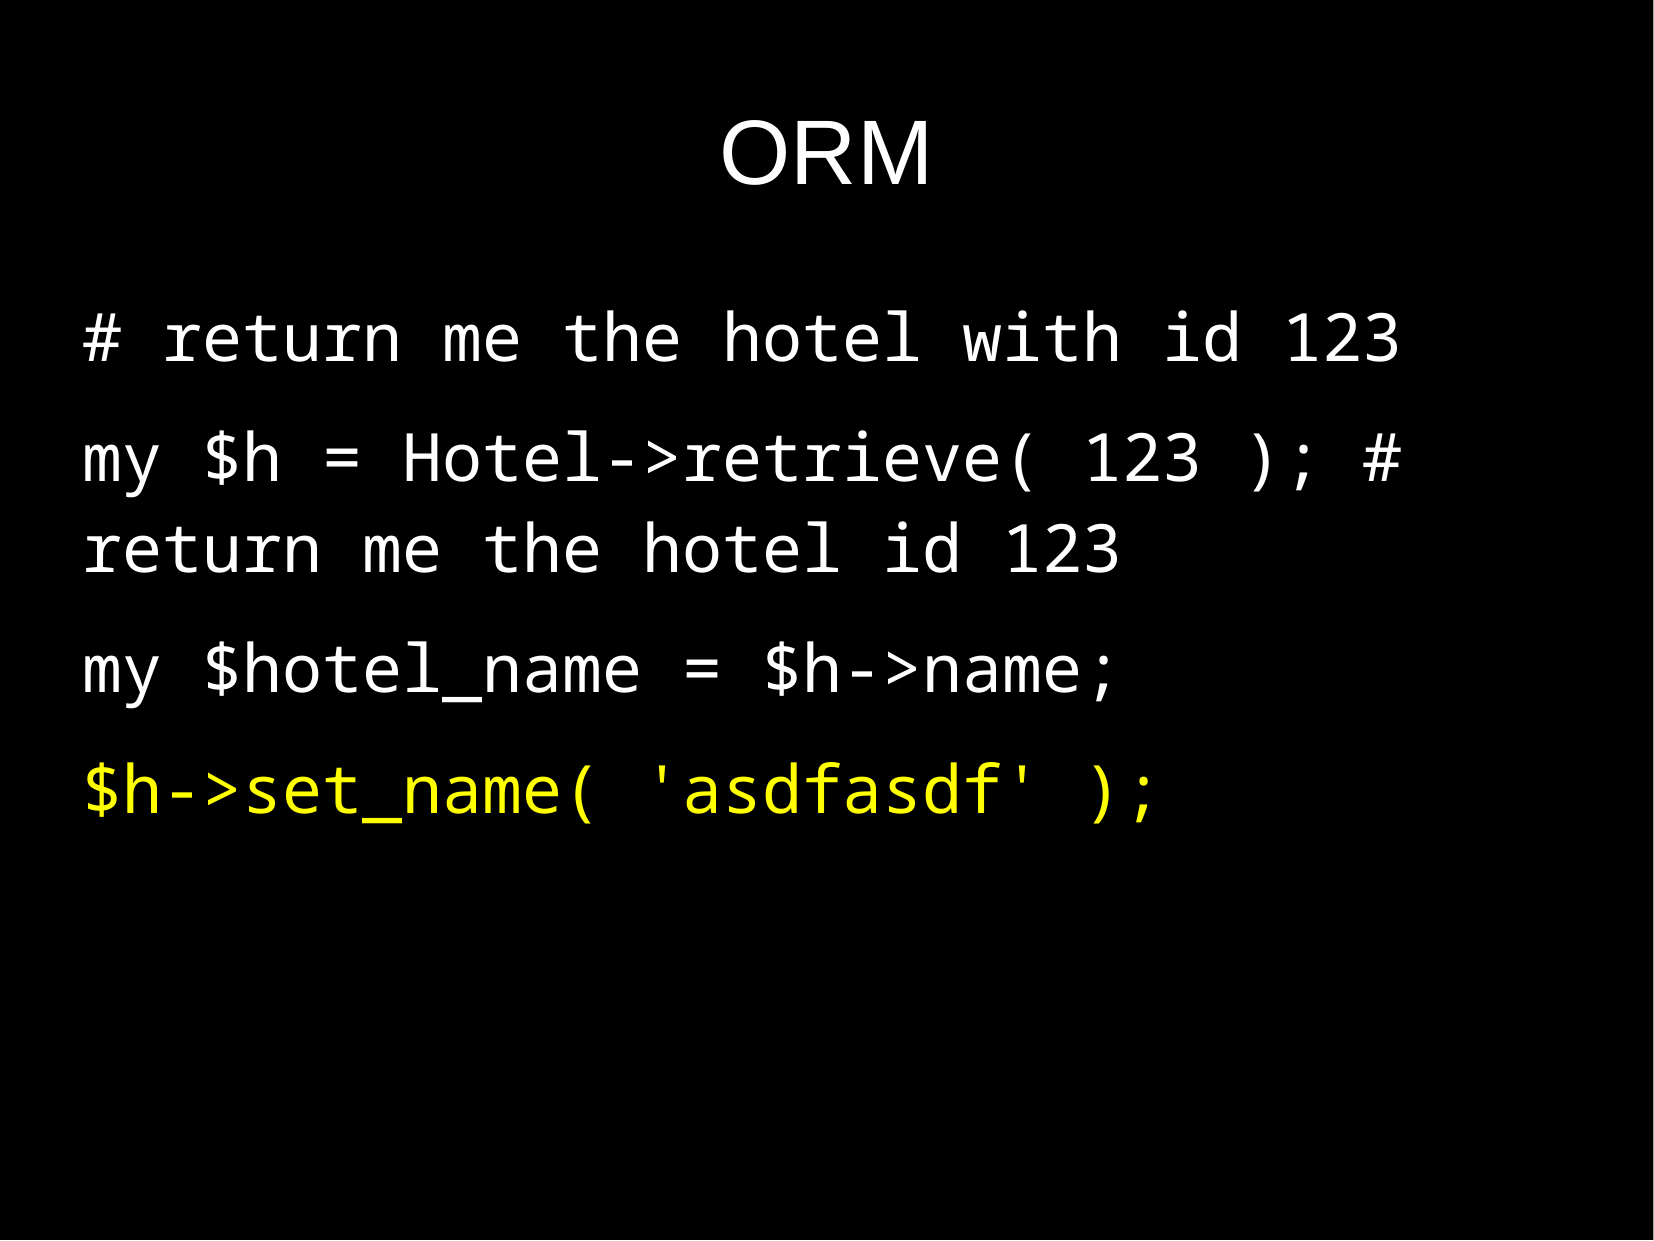

# ORM
# return me the hotel with id 123
my $h = Hotel->retrieve( 123 ); # return me the hotel id 123
my $hotel_name = $h->name;
$h->set_name( 'asdfasdf' );